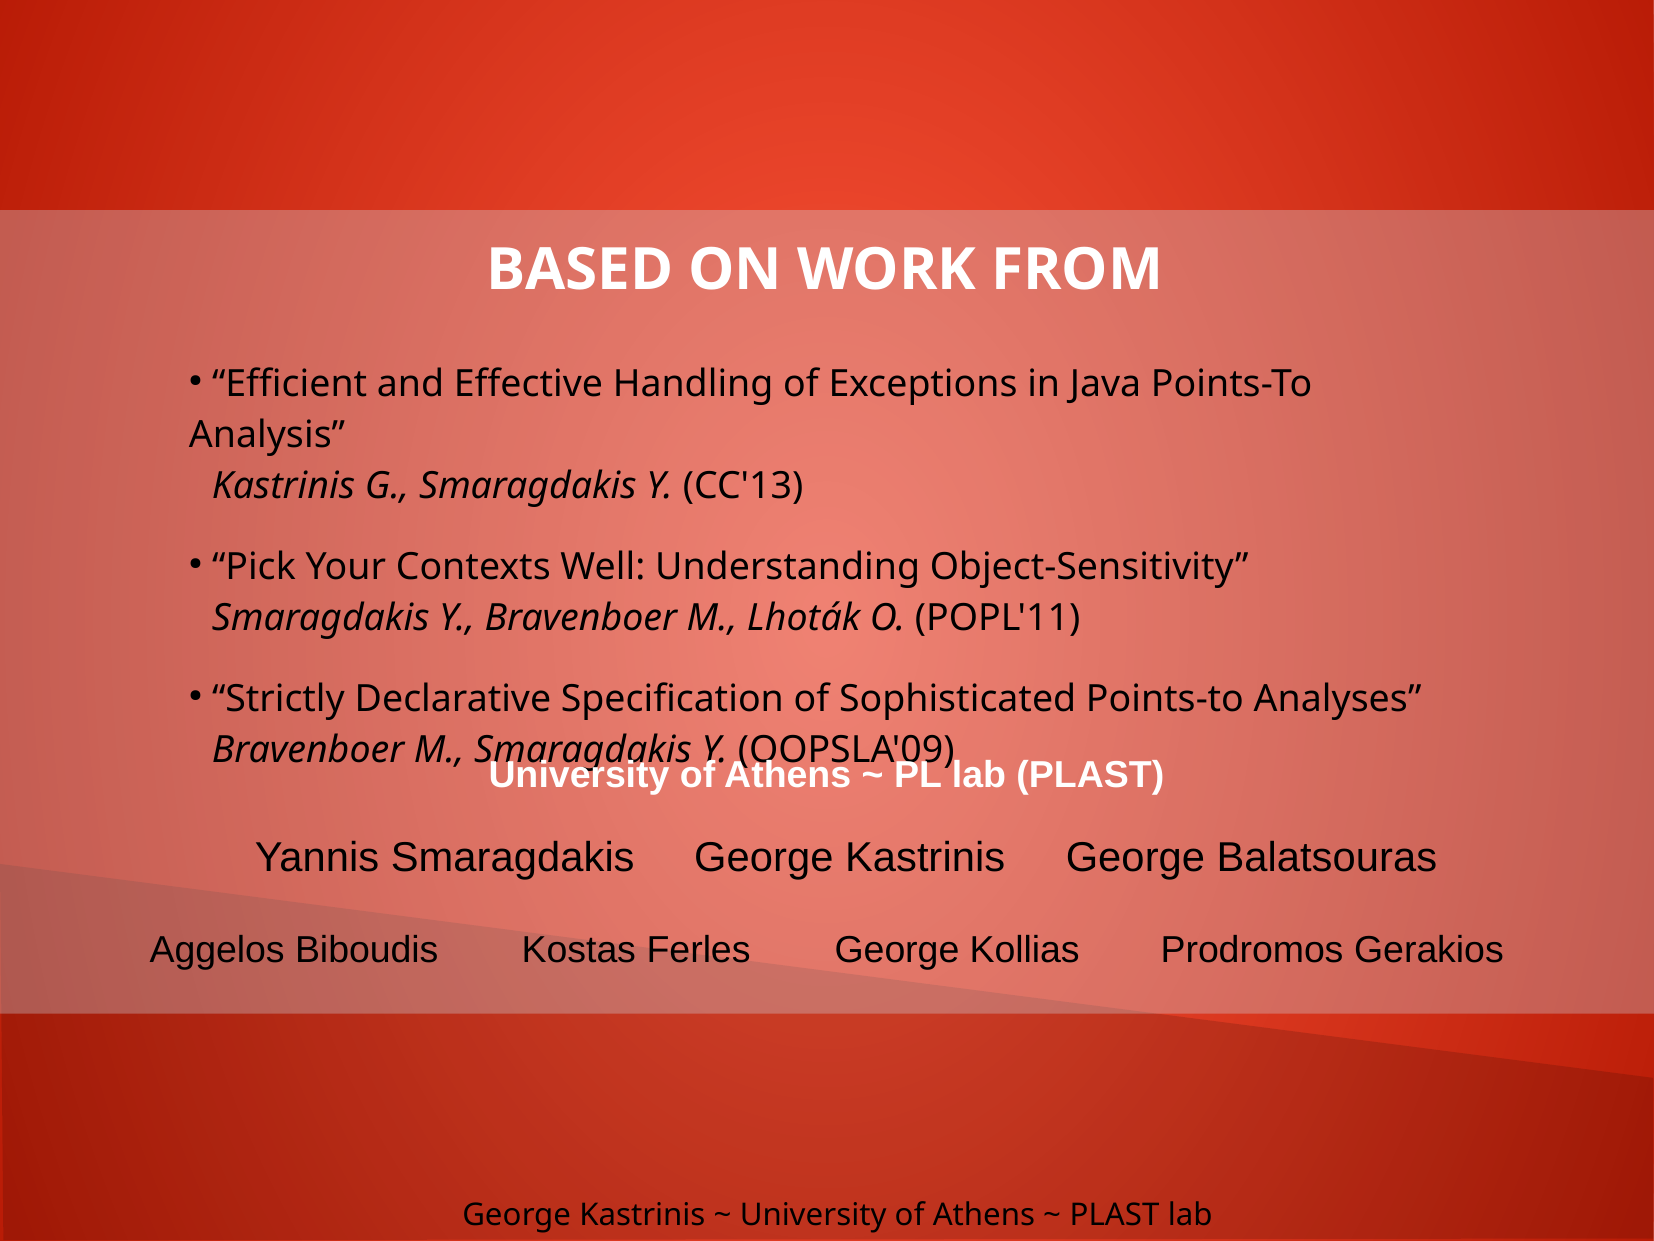

BASED ON WORK FROM
 “Efficient and Effective Handling of Exceptions in Java Points-To Analysis”
 Kastrinis G., Smaragdakis Y. (CC'13)
 “Pick Your Contexts Well: Understanding Object-Sensitivity”
 Smaragdakis Y., Bravenboer M., Lhoták O. (POPL'11)
 “Strictly Declarative Speciﬁcation of Sophisticated Points-to Analyses”
 Bravenboer M., Smaragdakis Y. (OOPSLA'09)
University of Athens ~ PL lab (PLAST)
Yannis Smaragdakis
George Kastrinis
George Balatsouras
Aggelos Biboudis
Kostas Ferles
George Kollias
Prodromos Gerakios
George Kastrinis ~ University of Athens ~ PLAST lab